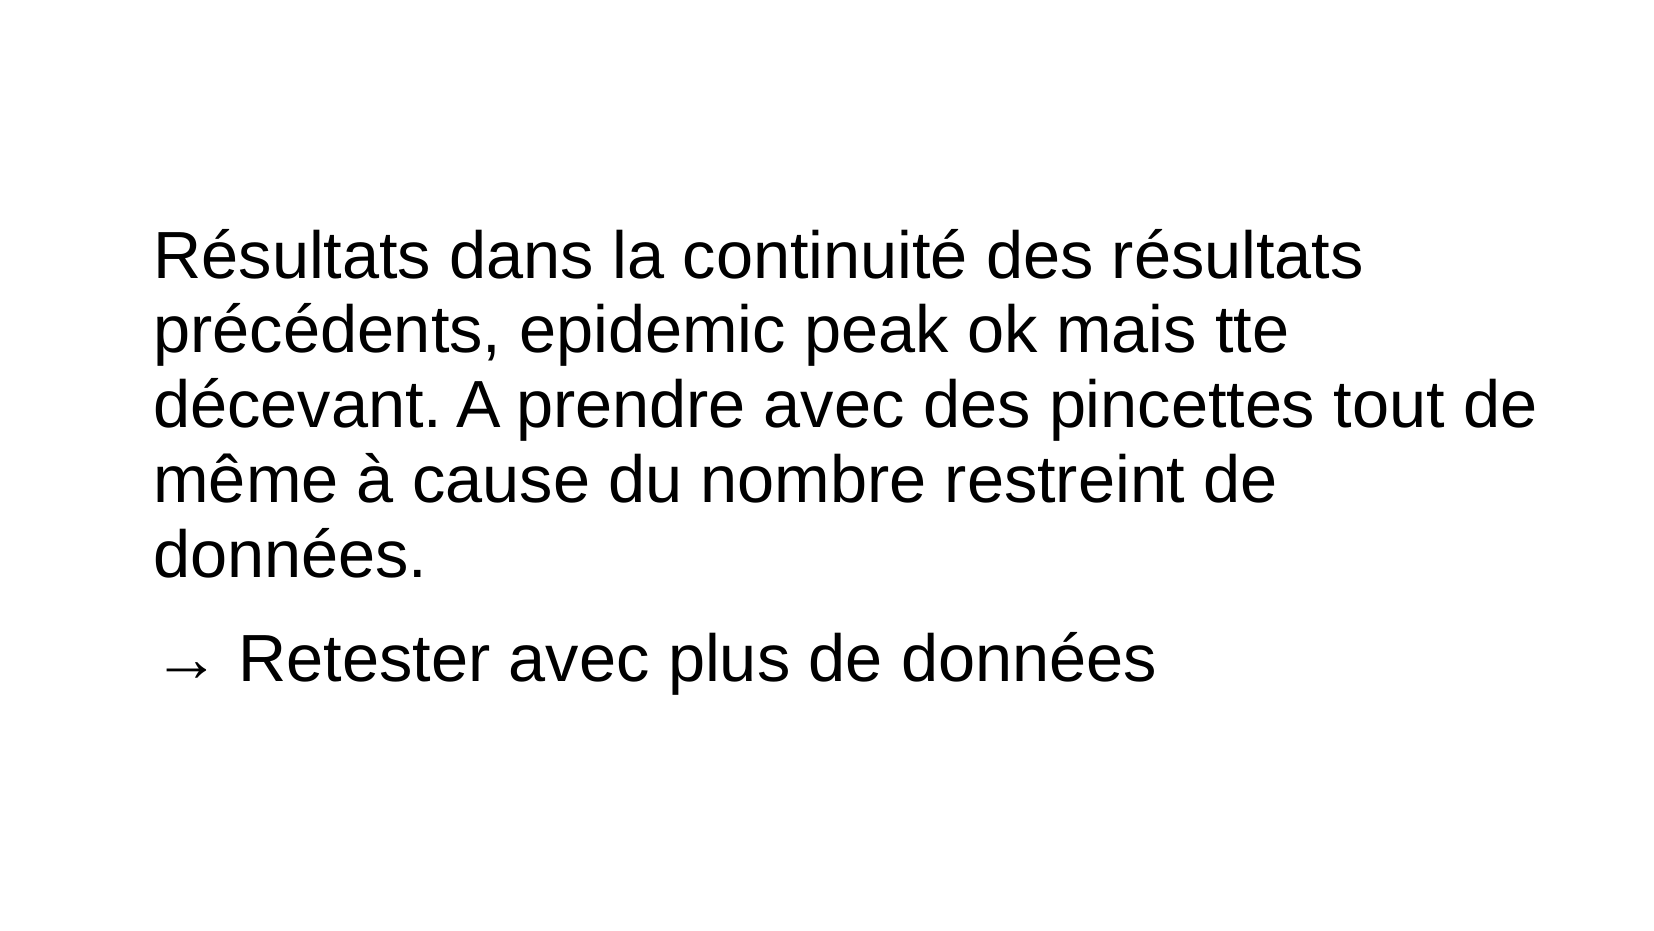

# Résultats dans la continuité des résultats précédents, epidemic peak ok mais tte décevant. A prendre avec des pincettes tout de même à cause du nombre restreint de données.
→ Retester avec plus de données